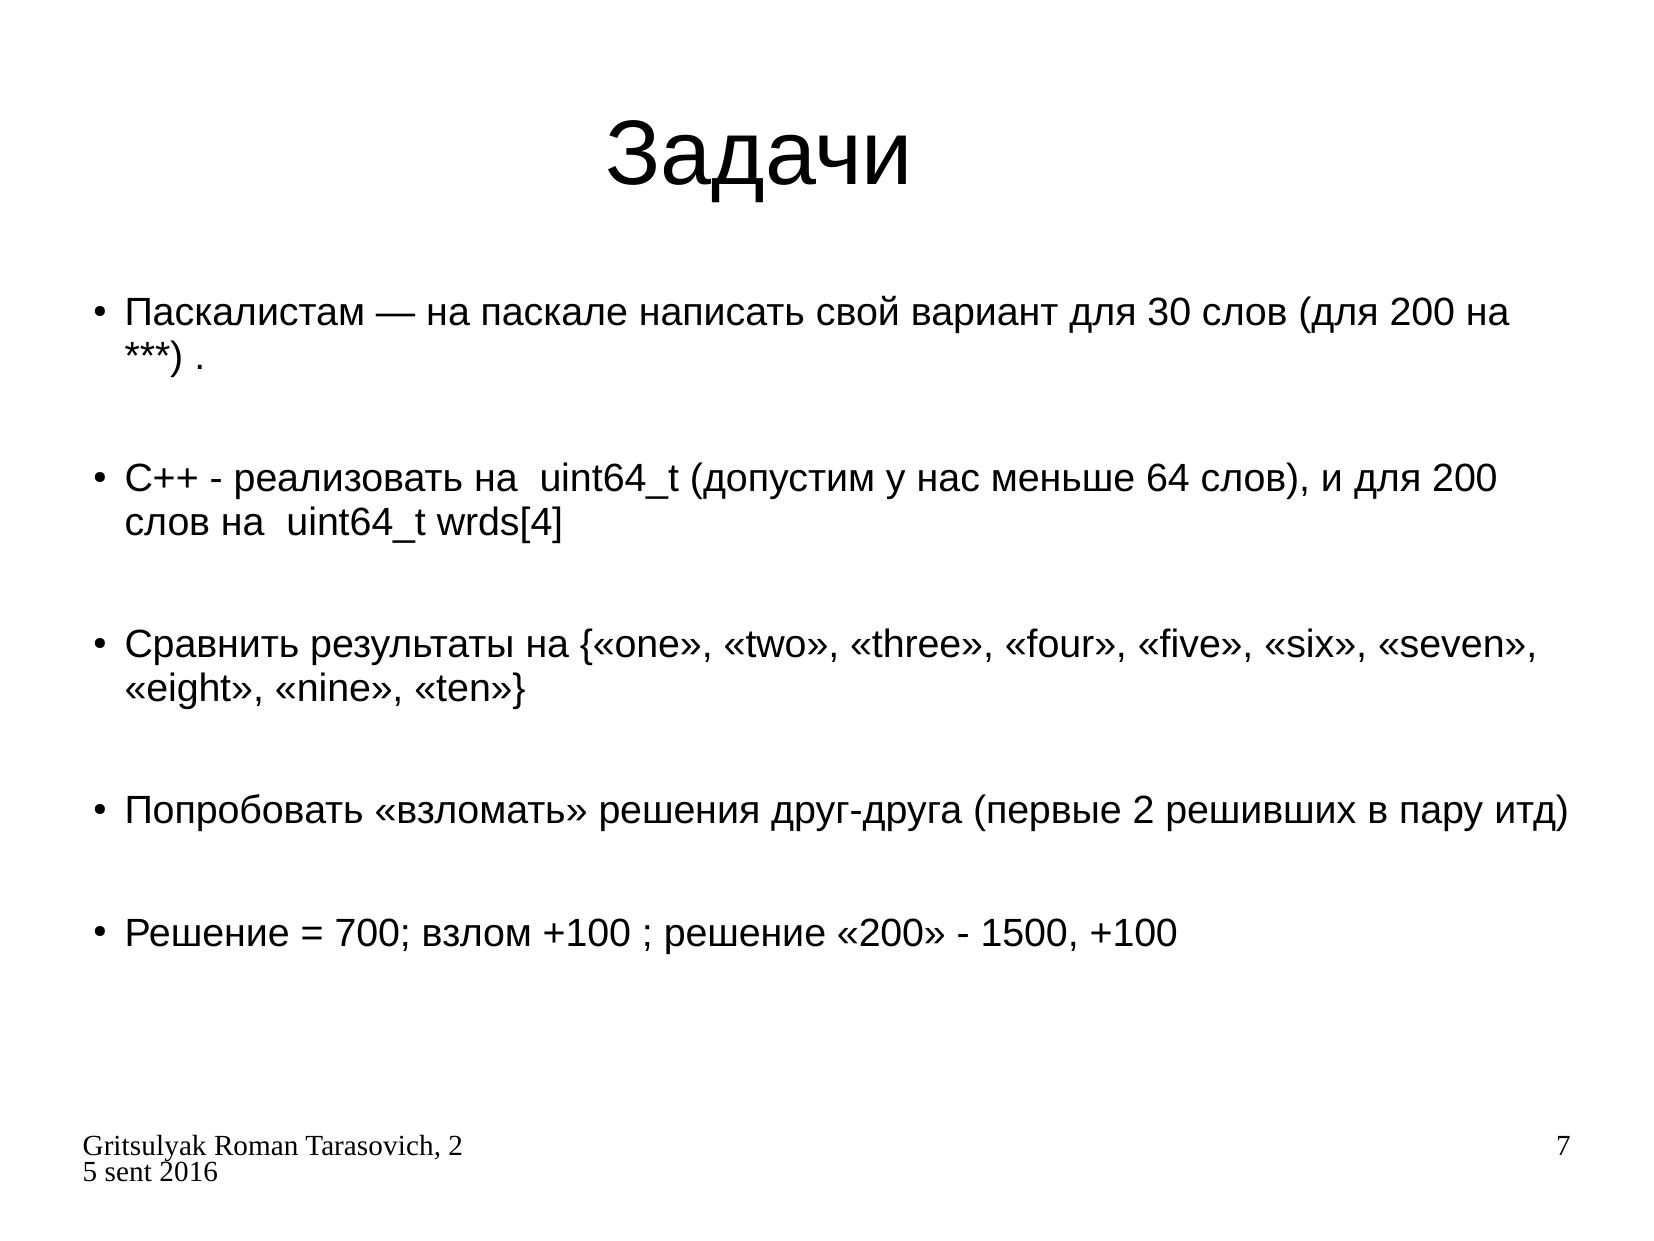

# Задачи
Паскалистам — на паскале написать свой вариант для 30 слов (для 200 на ***) .
С++ - реализовать на uint64_t (допустим у нас меньше 64 слов), и для 200 слов на uint64_t wrds[4]
Сравнить результаты на {«one», «two», «three», «four», «five», «six», «seven», «eight», «nine», «ten»}
Попробовать «взломать» решения друг-друга (первые 2 решивших в пару итд)
Решение = 700; взлом +100 ; решение «200» - 1500, +100
Gritsulyak Roman Tarasovich, 25 sent 2016
7